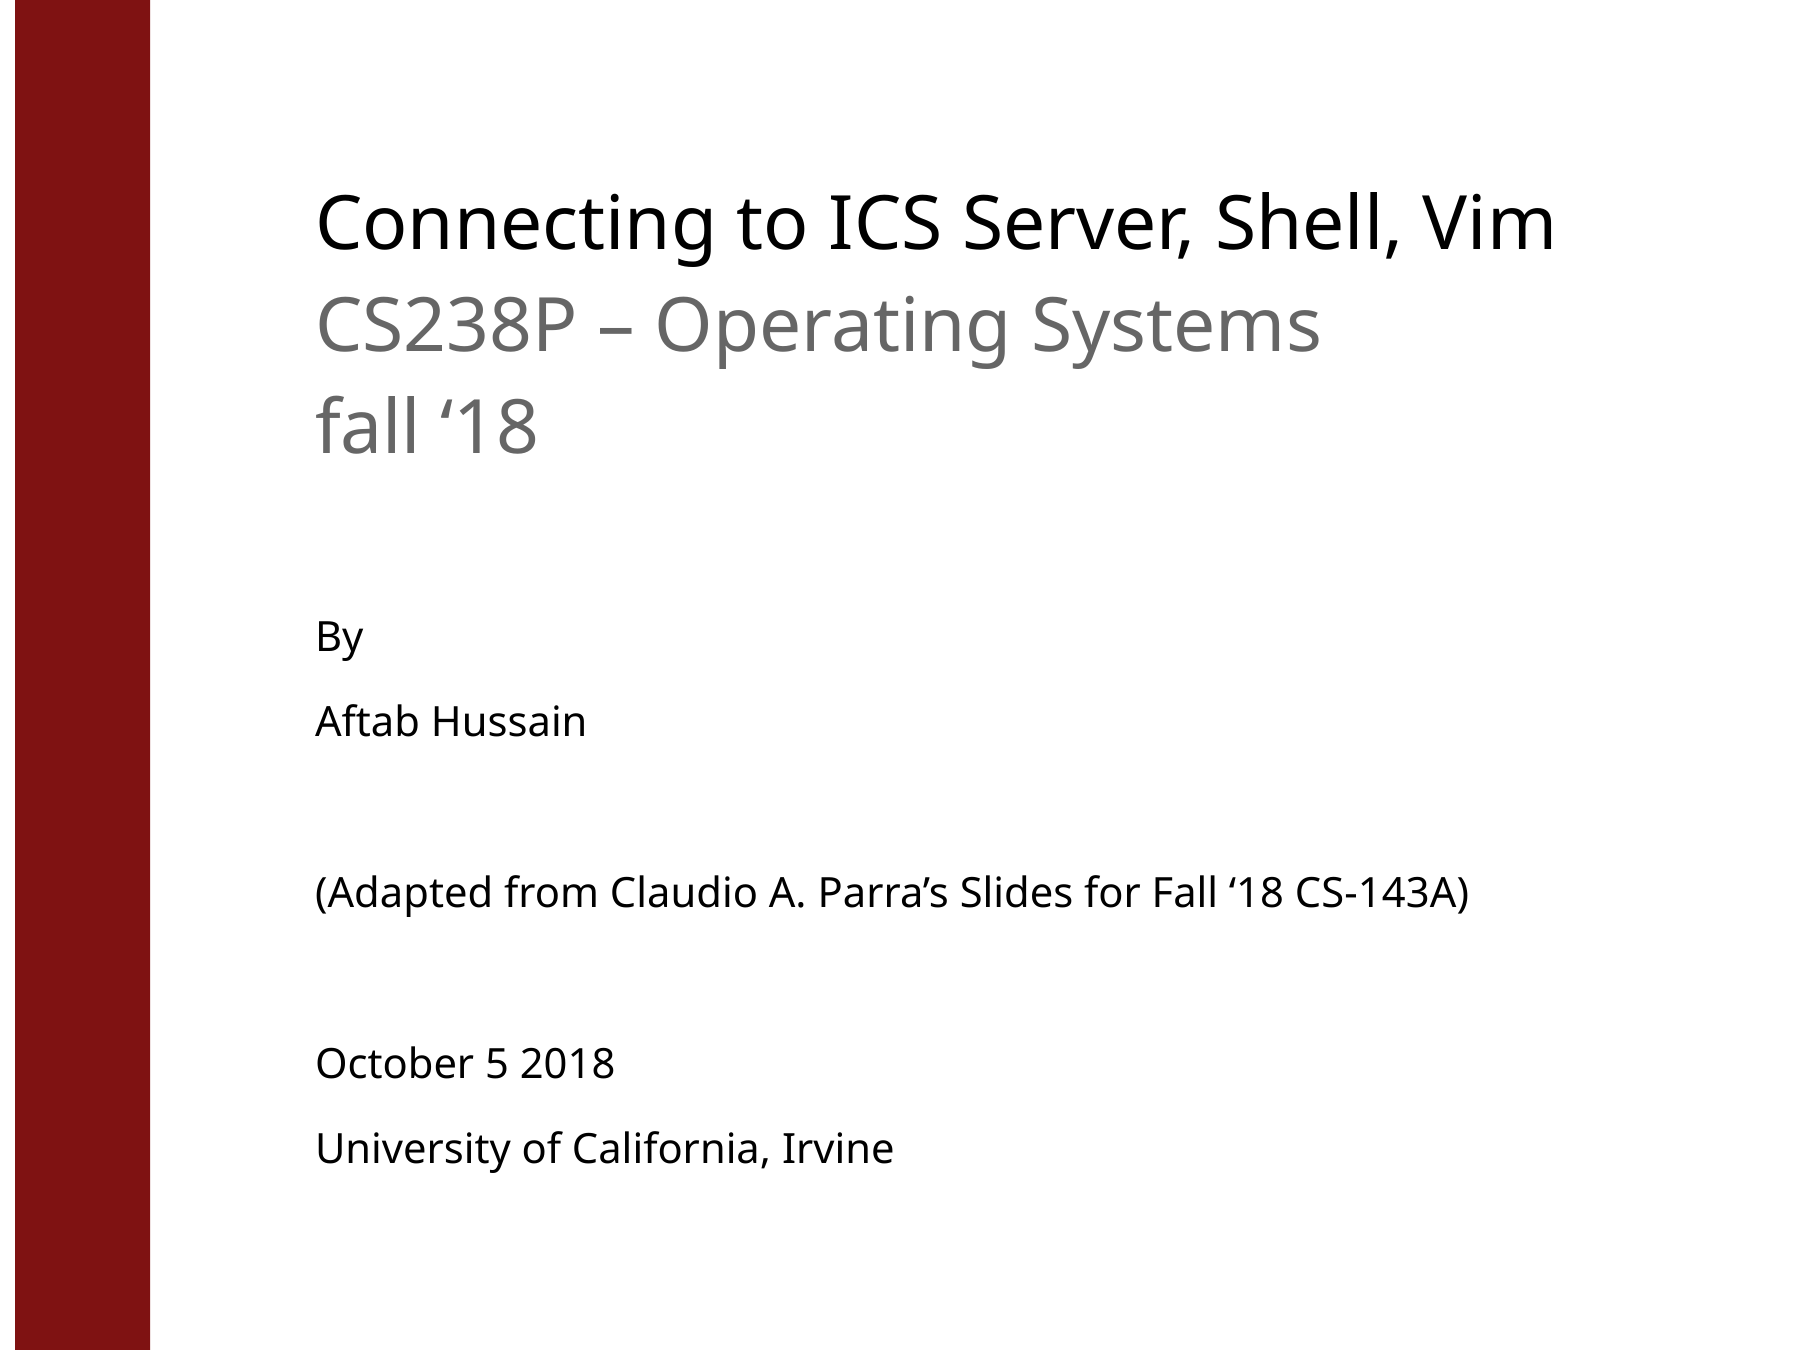

# Connecting to ICS Server, Shell, Vim
CS238P – Operating Systems
fall ‘18
By
Aftab Hussain
(Adapted from Claudio A. Parra’s Slides for Fall ‘18 CS-143A)
October 5 2018
University of California, Irvine